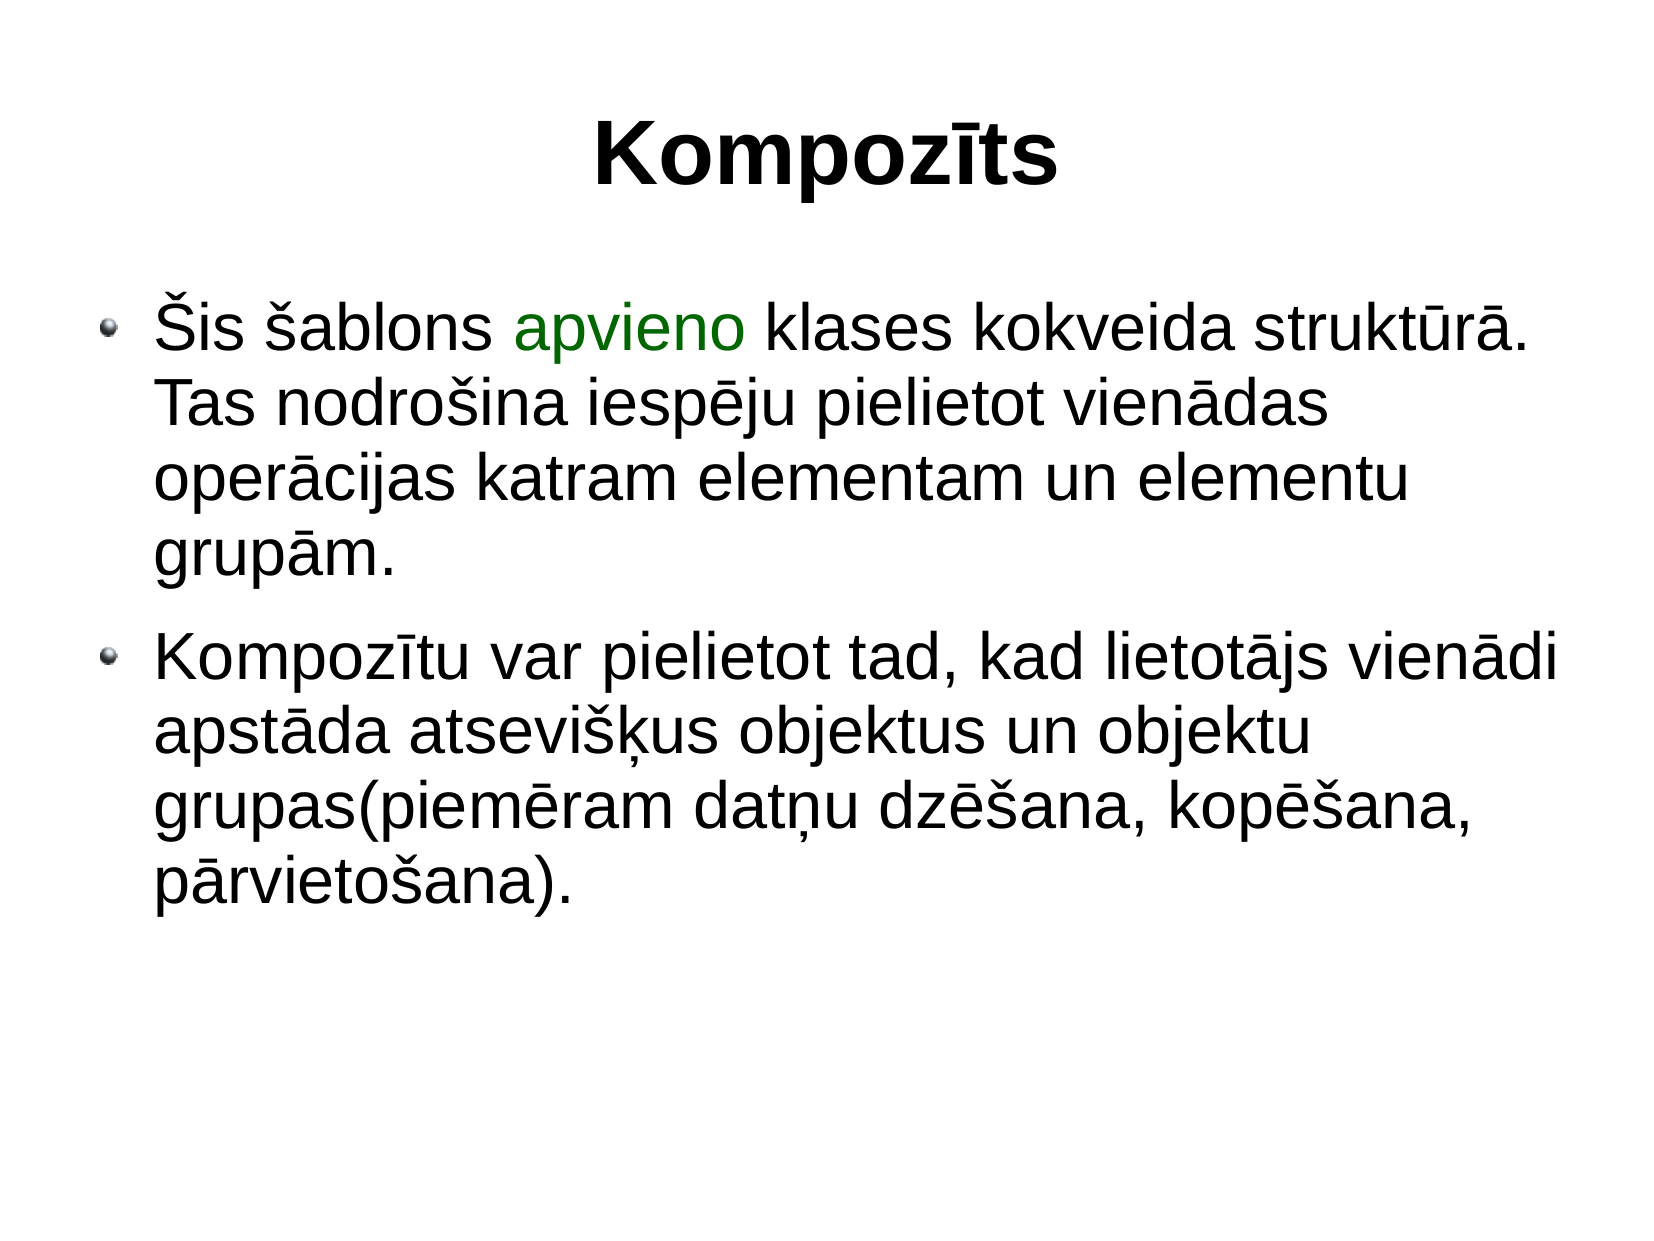

# Kompozīts
Šis šablons apvieno klases kokveida struktūrā. Tas nodrošina iespēju pielietot vienādas operācijas katram elementam un elementu grupām.
Kompozītu var pielietot tad, kad lietotājs vienādi apstāda atsevišķus objektus un objektu grupas(piemēram datņu dzēšana, kopēšana, pārvietošana).